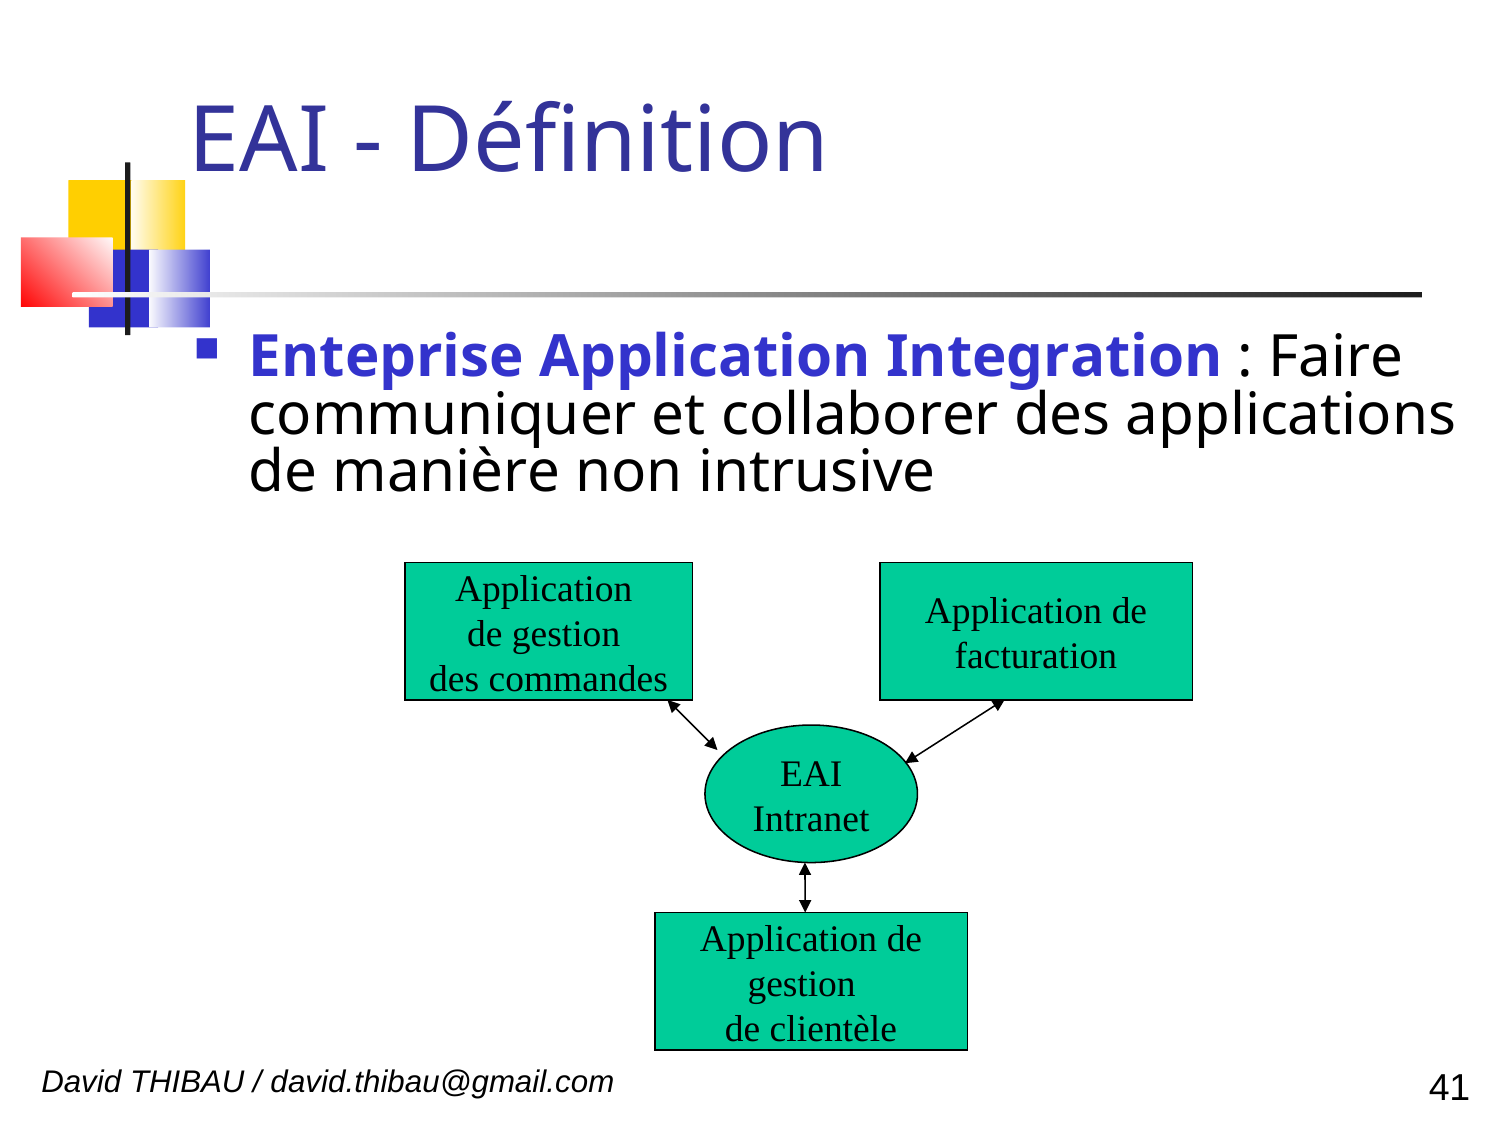

# EAI - Définition
Enteprise Application Integration : Faire communiquer et collaborer des applications de manière non intrusive
Application
de gestion
des commandes
Application de
facturation
EAI
Intranet
Application de
gestion
de clientèle